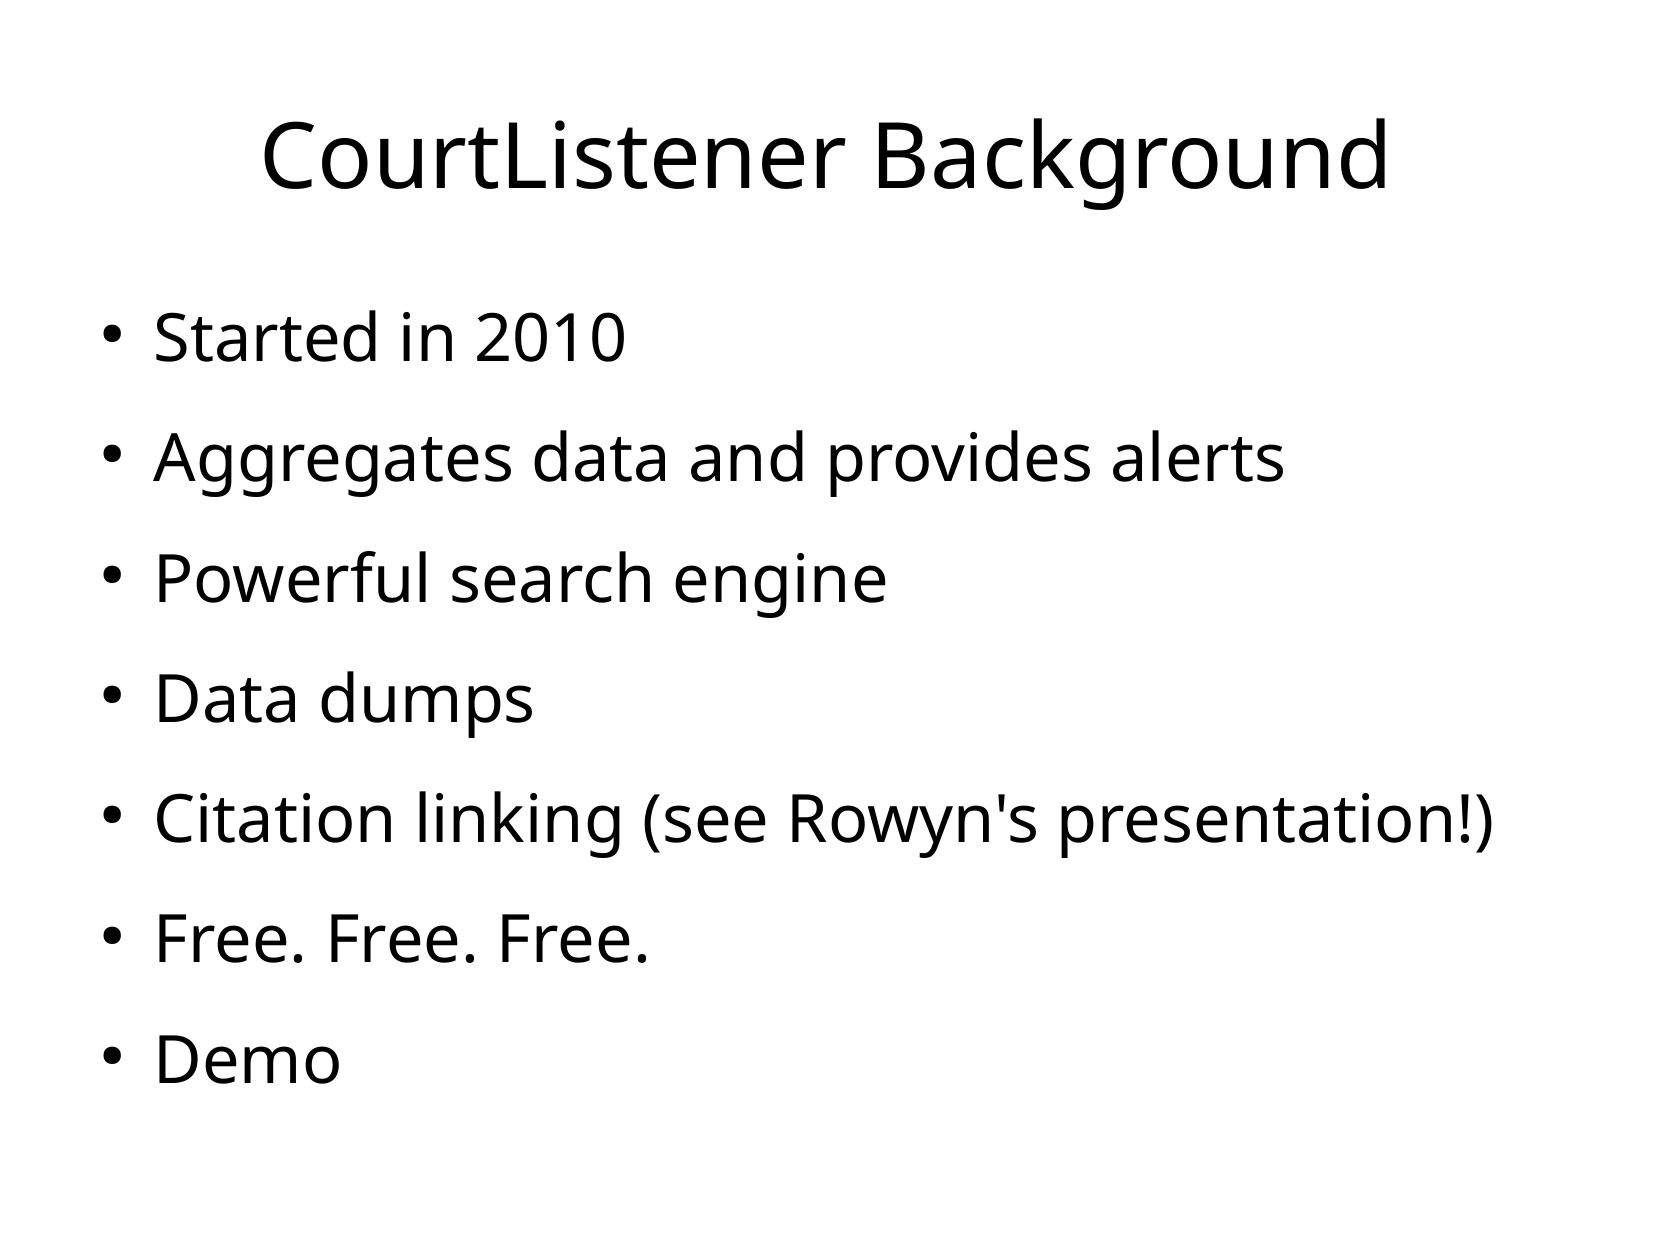

# CourtListener Background
Started in 2010
Aggregates data and provides alerts
Powerful search engine
Data dumps
Citation linking (see Rowyn's presentation!)
Free. Free. Free.
Demo